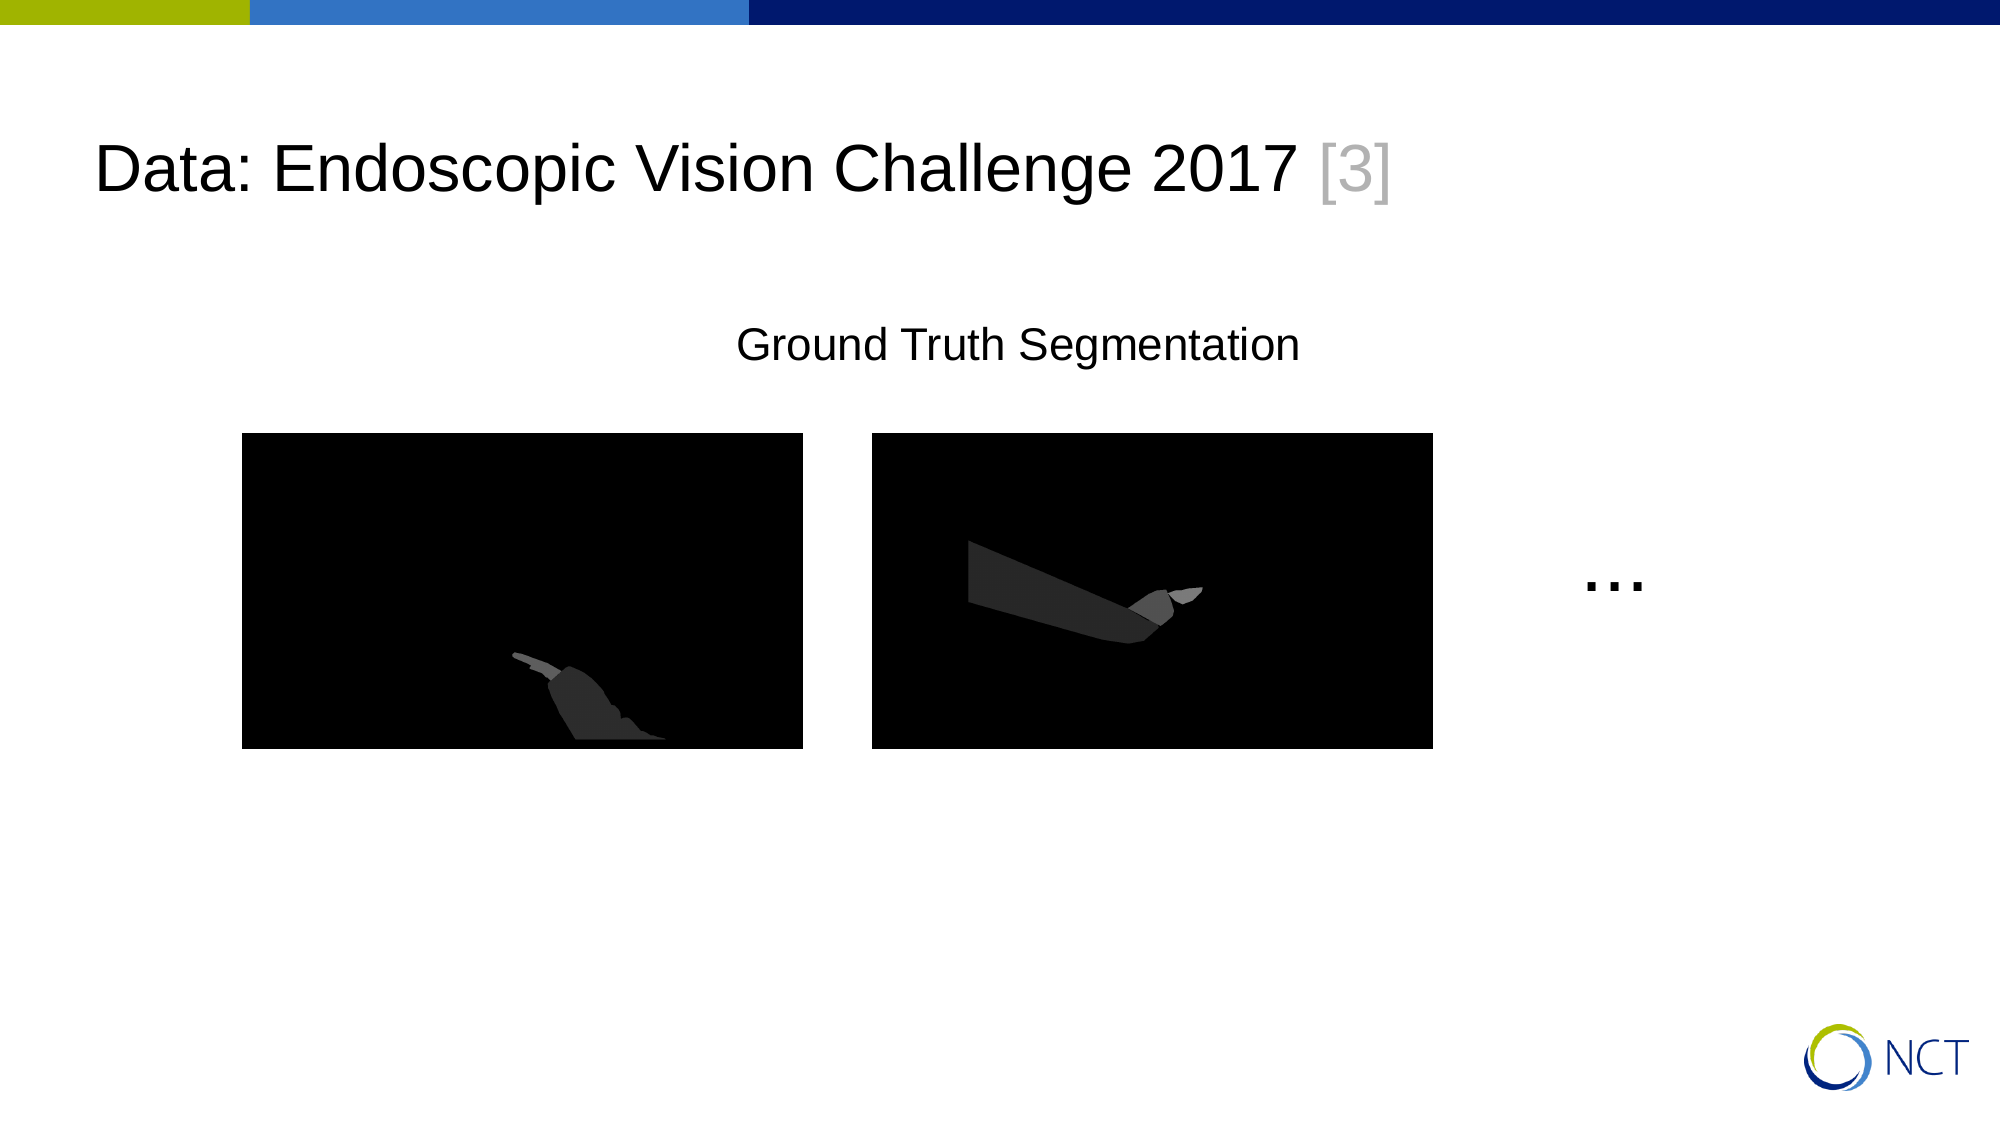

# Data: Endoscopic Vision Challenge 2017 [3]
Ground Truth Segmentation
...